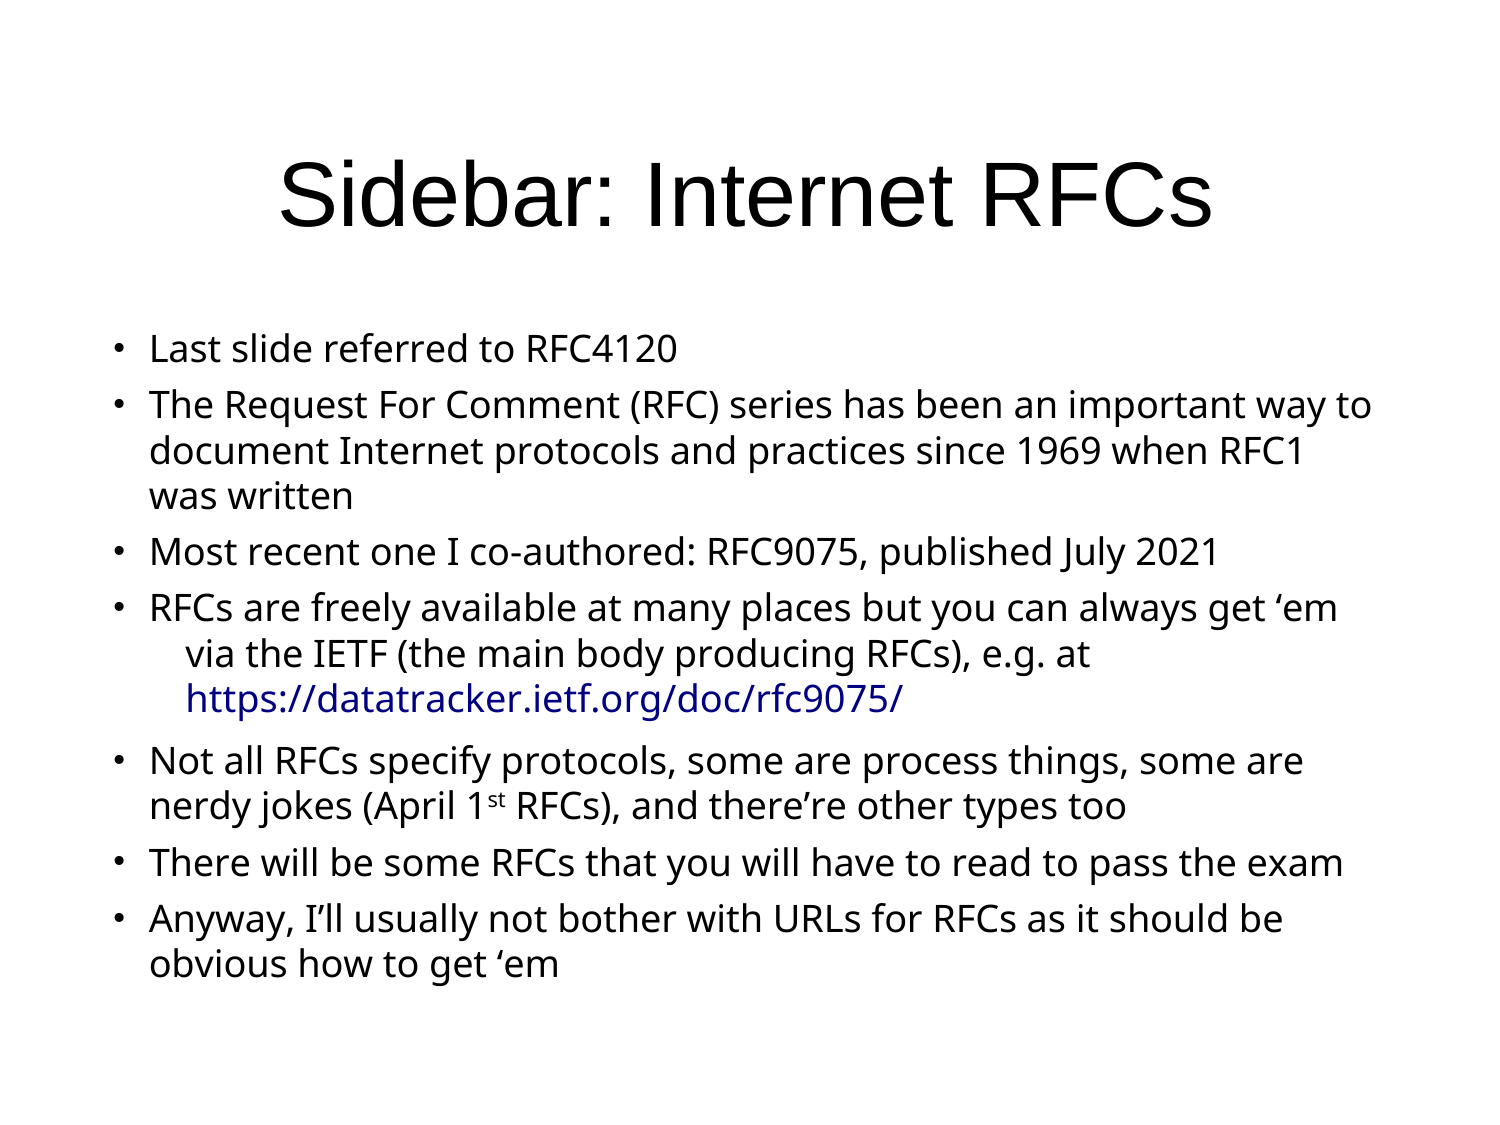

# Sidebar: Internet RFCs
Last slide referred to RFC4120
The Request For Comment (RFC) series has been an important way to document Internet protocols and practices since 1969 when RFC1 was written
Most recent one I co-authored: RFC9075, published July 2021
RFCs are freely available at many places but you can always get ‘em via the IETF (the main body producing RFCs), e.g. at https://datatracker.ietf.org/doc/rfc9075/
Not all RFCs specify protocols, some are process things, some are nerdy jokes (April 1st RFCs), and there’re other types too
There will be some RFCs that you will have to read to pass the exam
Anyway, I’ll usually not bother with URLs for RFCs as it should be obvious how to get ‘em